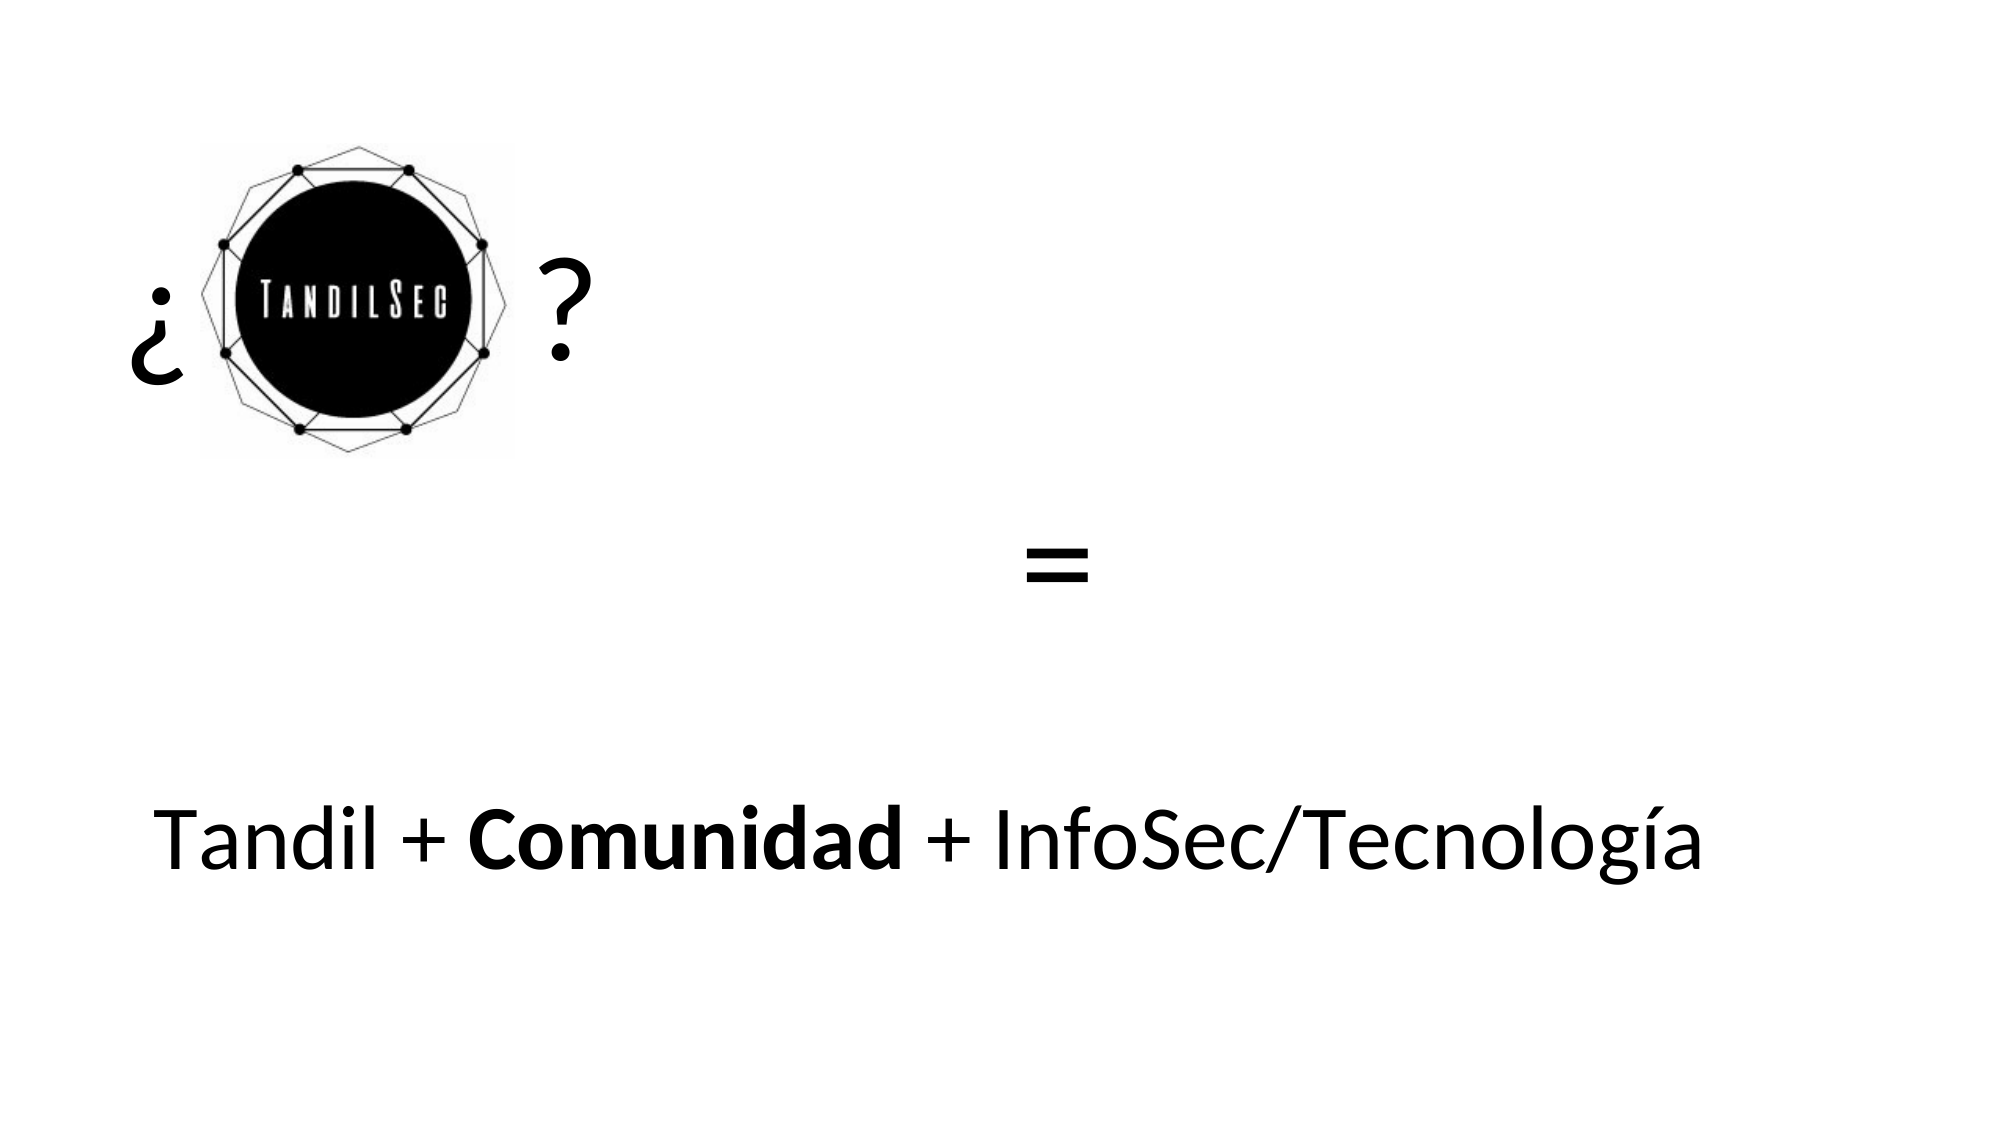

¿
?
=
# Tandil + Comunidad + InfoSec/Tecnología